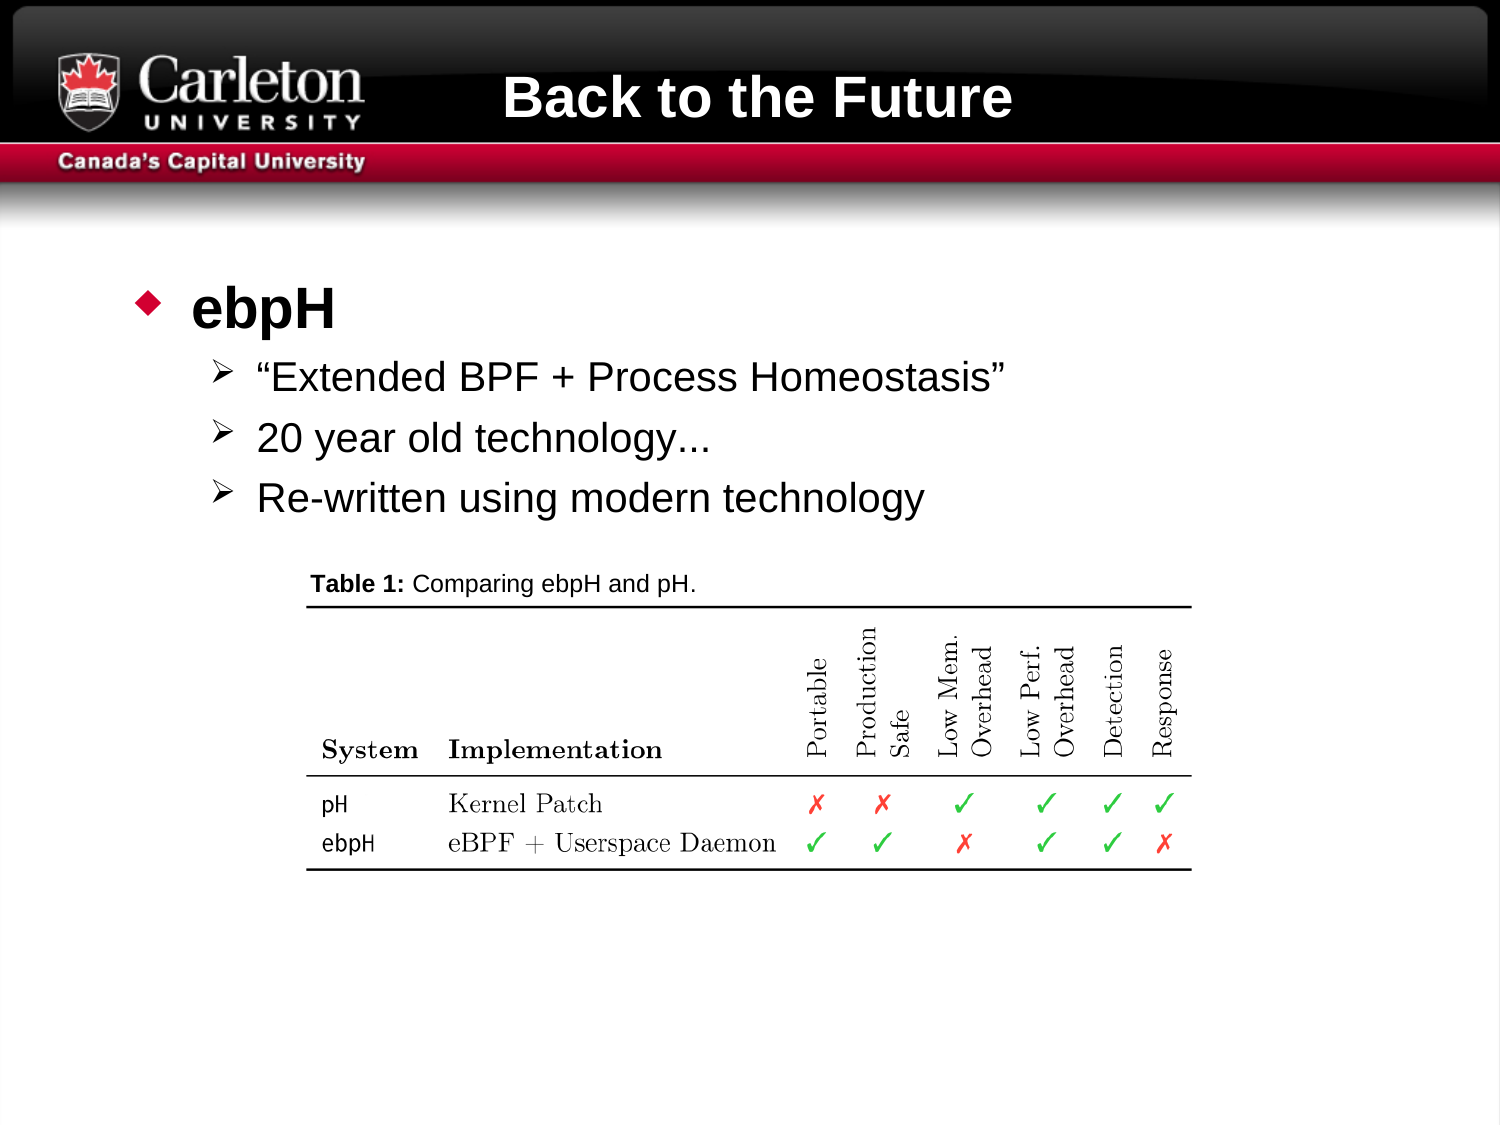

# Back to the Future
ebpH
“Extended BPF + Process Homeostasis”
20 year old technology...
Re-written using modern technology
Table 1: Comparing ebpH and pH.